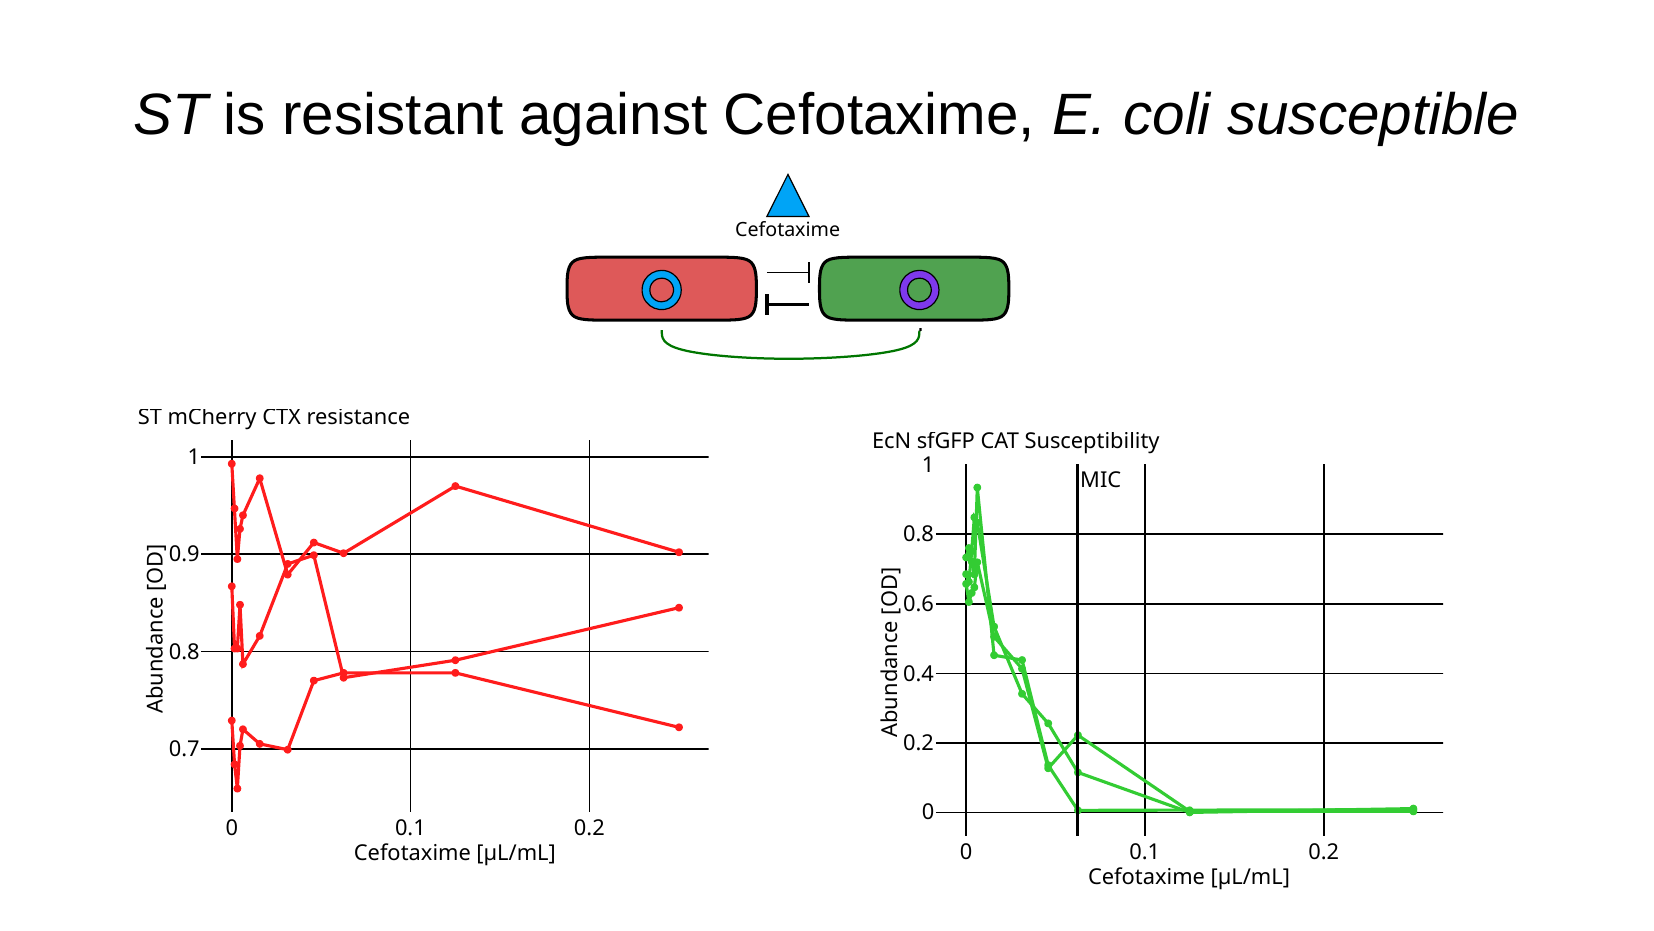

# ST is resistant against Cefotaxime, E. coli susceptible